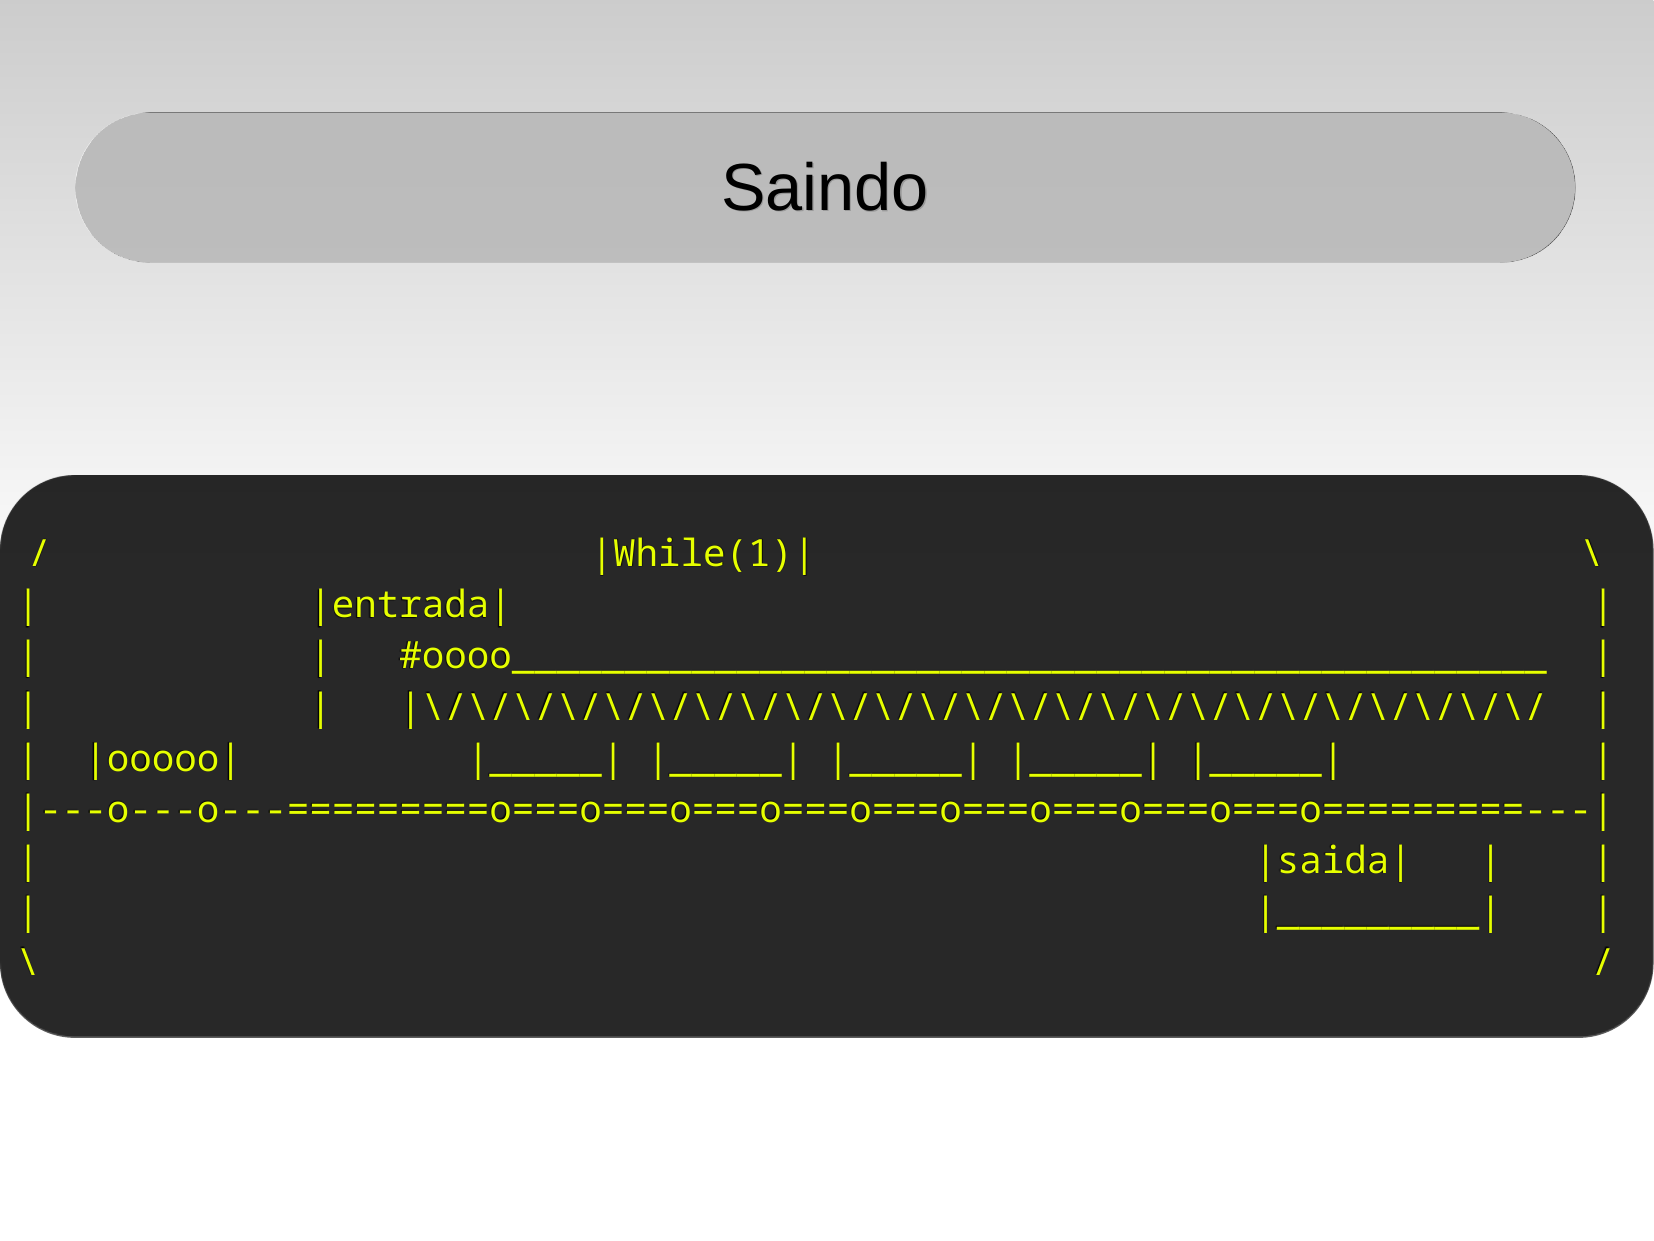

Saindo
 / |While(1)| \
| |entrada| |
| | #oooo______________________________________________ |
| | |\/\/\/\/\/\/\/\/\/\/\/\/\/\/\/\/\/\/\/\/\/\/\/\/\/ |
| |ooooo| |_____| |_____| |_____| |_____| |_____| |
|---o---o---=========o===o===o===o===o===o===o===o===o===o=========---|
| |saida| | |
| |_________| |
\ /